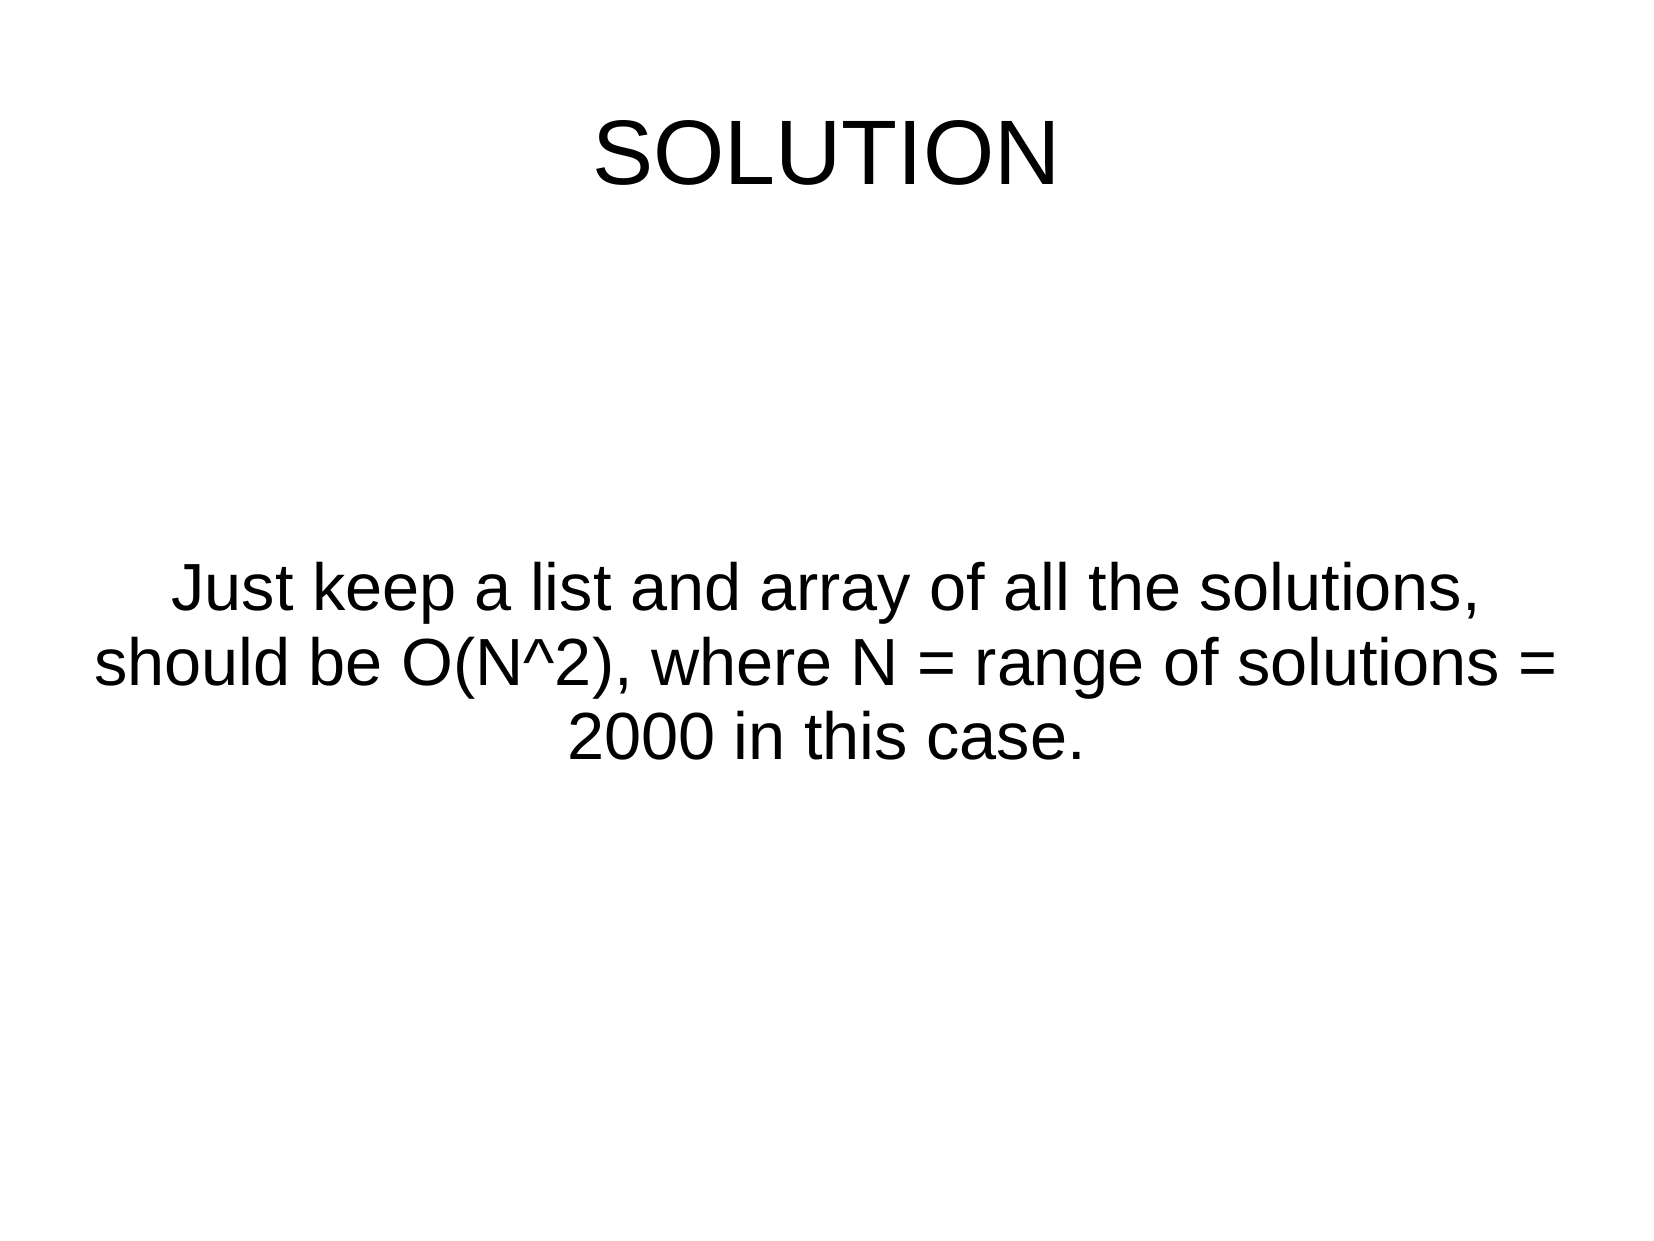

# SOLUTION
Just keep a list and array of all the solutions, should be O(N^2), where N = range of solutions = 2000 in this case.